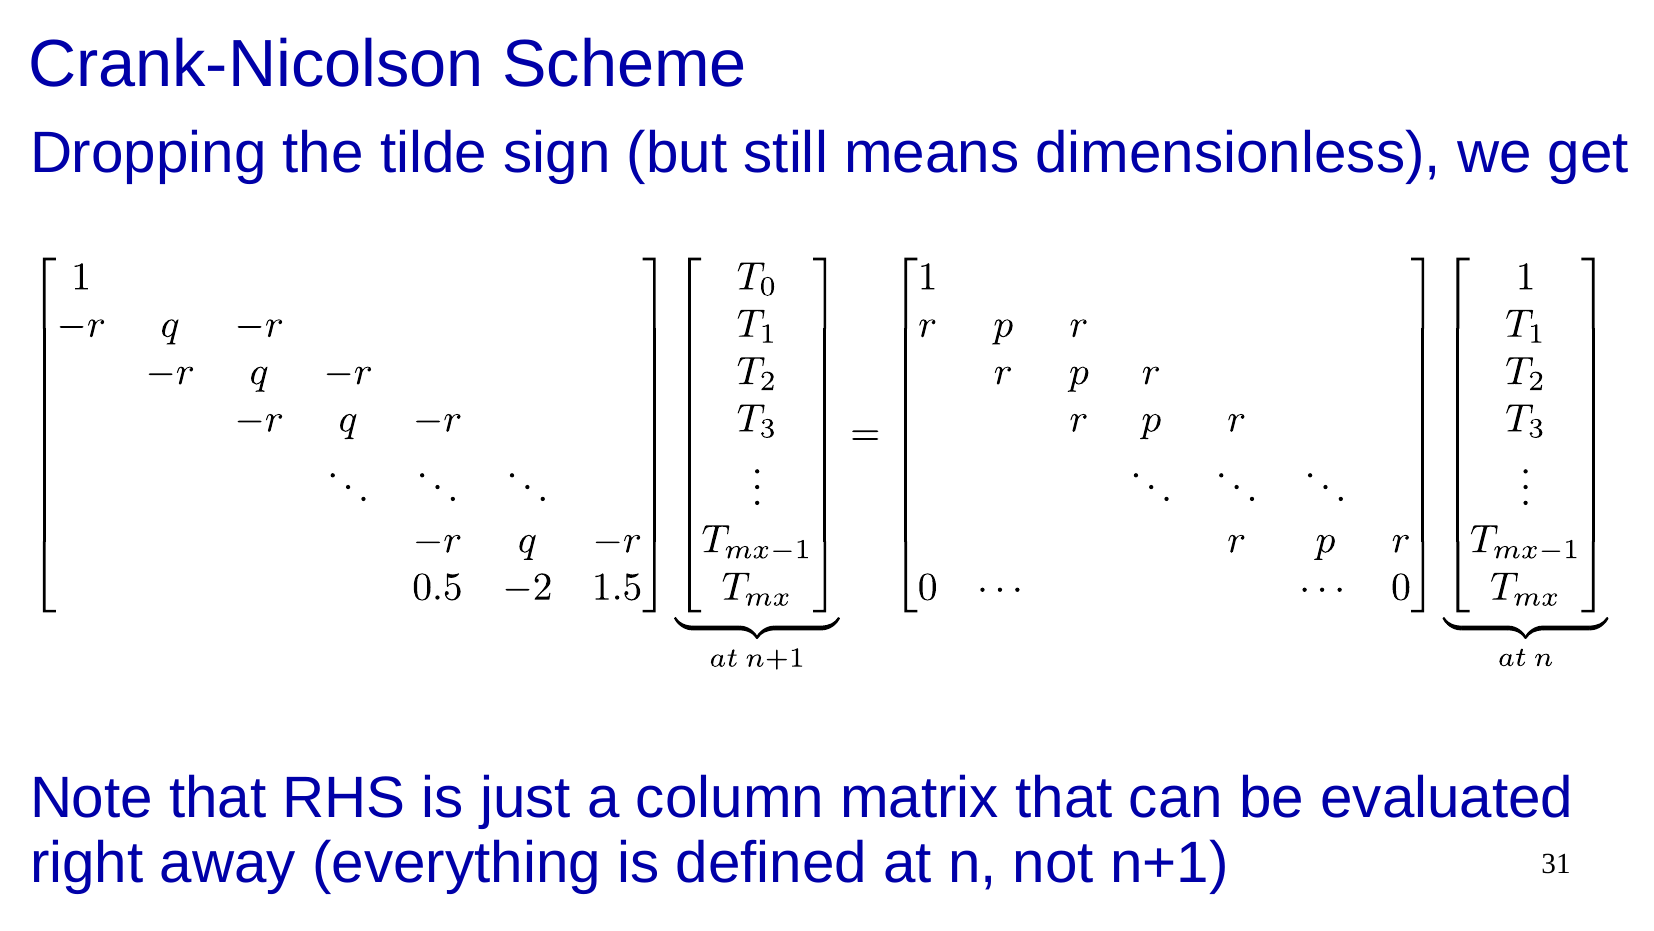

# Crank-Nicolson Scheme
Dropping the tilde sign (but still means dimensionless), we get
Note that RHS is just a column matrix that can be evaluated right away (everything is defined at n, not n+1)
31